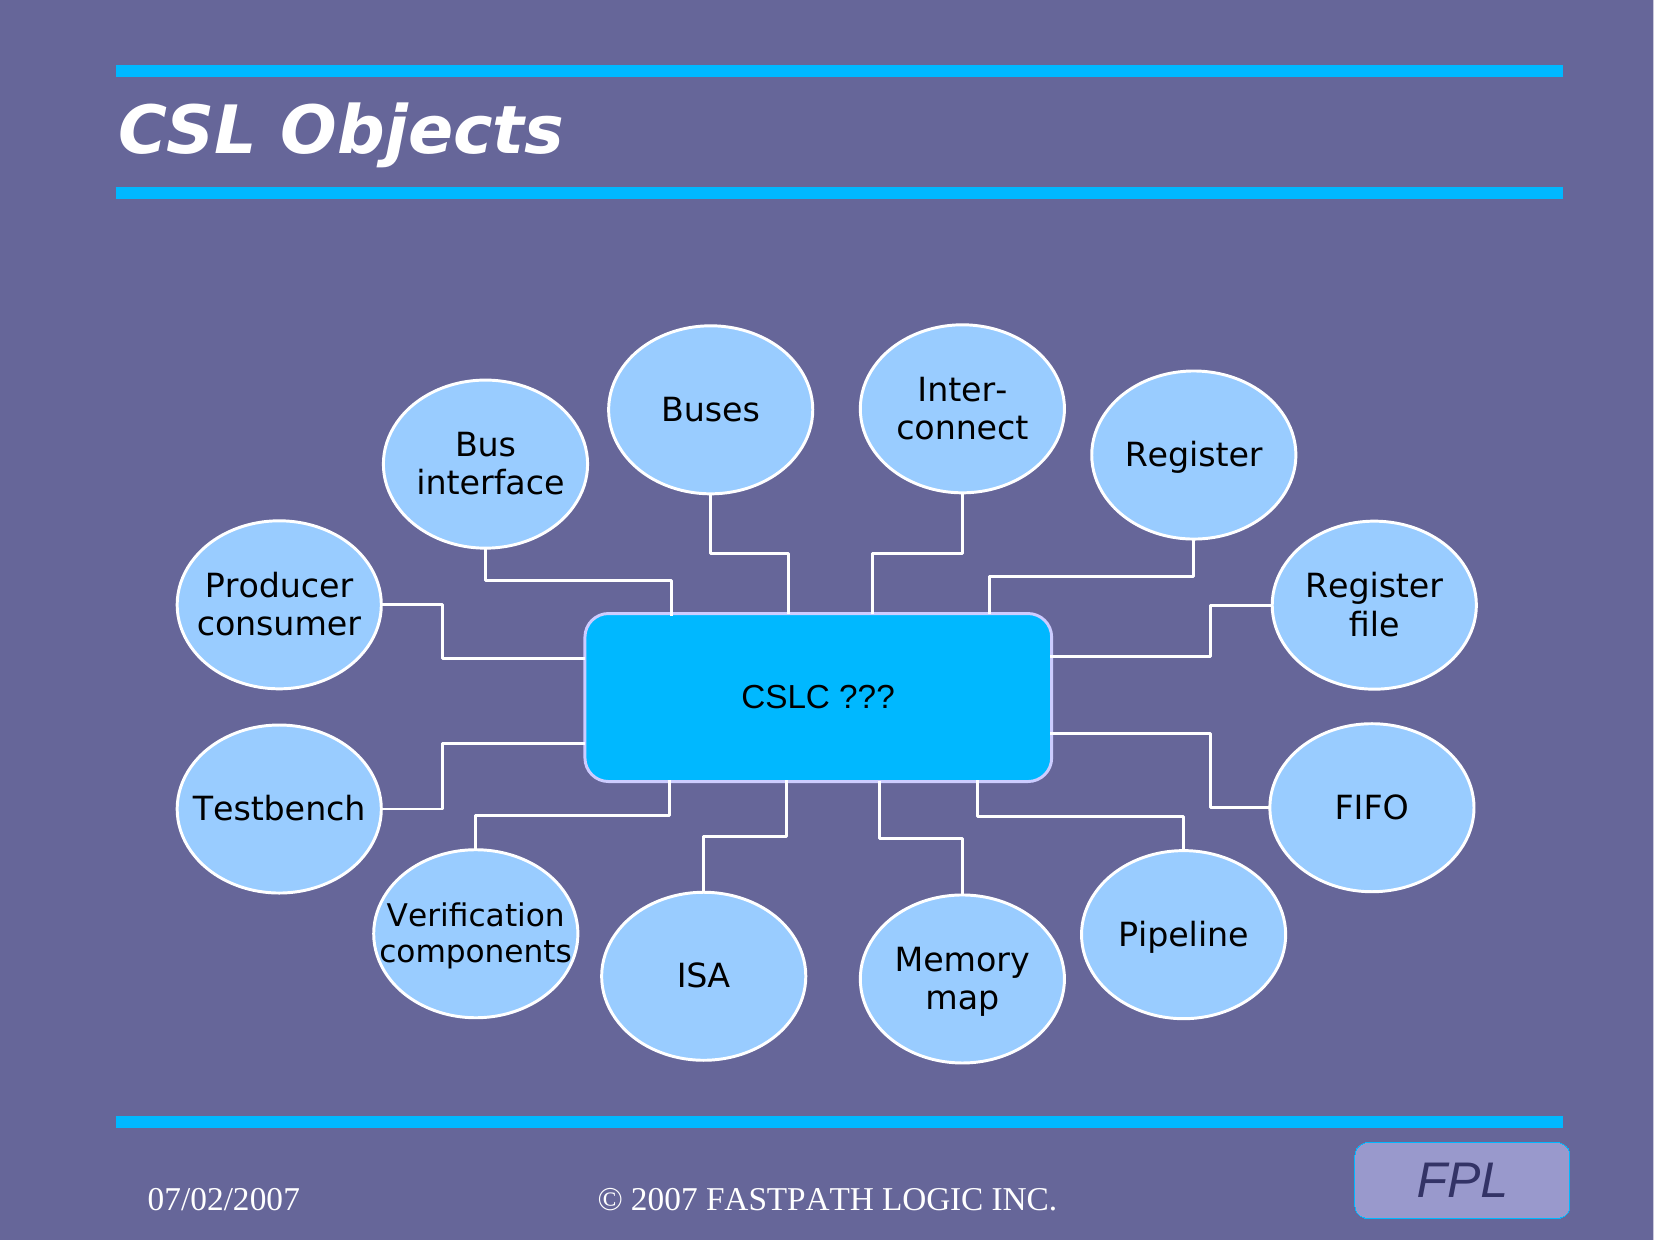

# CSL Objects
Inter-
connect
Buses
Register
Bus
 interface
Producer
consumer
Register
file
CSLC ???
FIFO
Testbench
Verification
components
Pipeline
ISA
Memory
map
07/02/2007
© 2007 FASTPATH LOGIC INC.